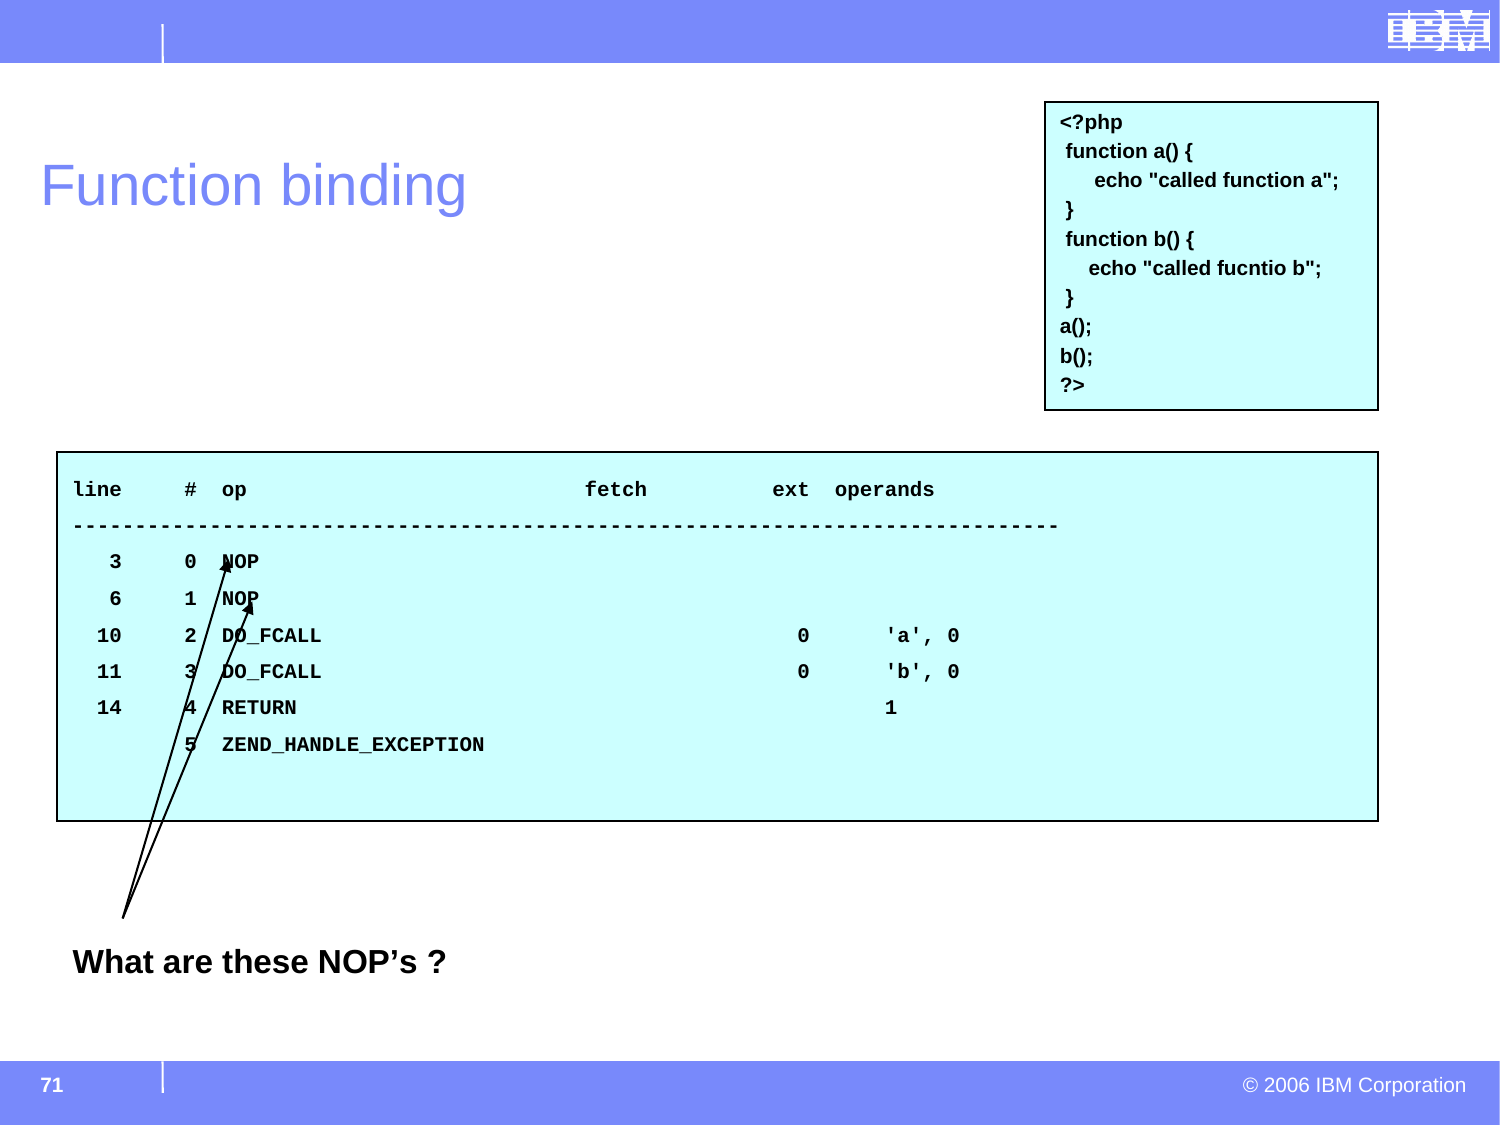

<?php
 function a() {
 echo "called function a";
 }
 function b() {
 echo "called fucntio b";
 }
a();
b();
?>
# Function binding
line # op fetch ext operands
-------------------------------------------------------------------------------
 3 0 NOP
 6 1 NOP
 10 2 DO_FCALL 0 'a', 0
 11 3 DO_FCALL 0 'b', 0
 14 4 RETURN 1
 5 ZEND_HANDLE_EXCEPTION
What are these NOP’s ?
71